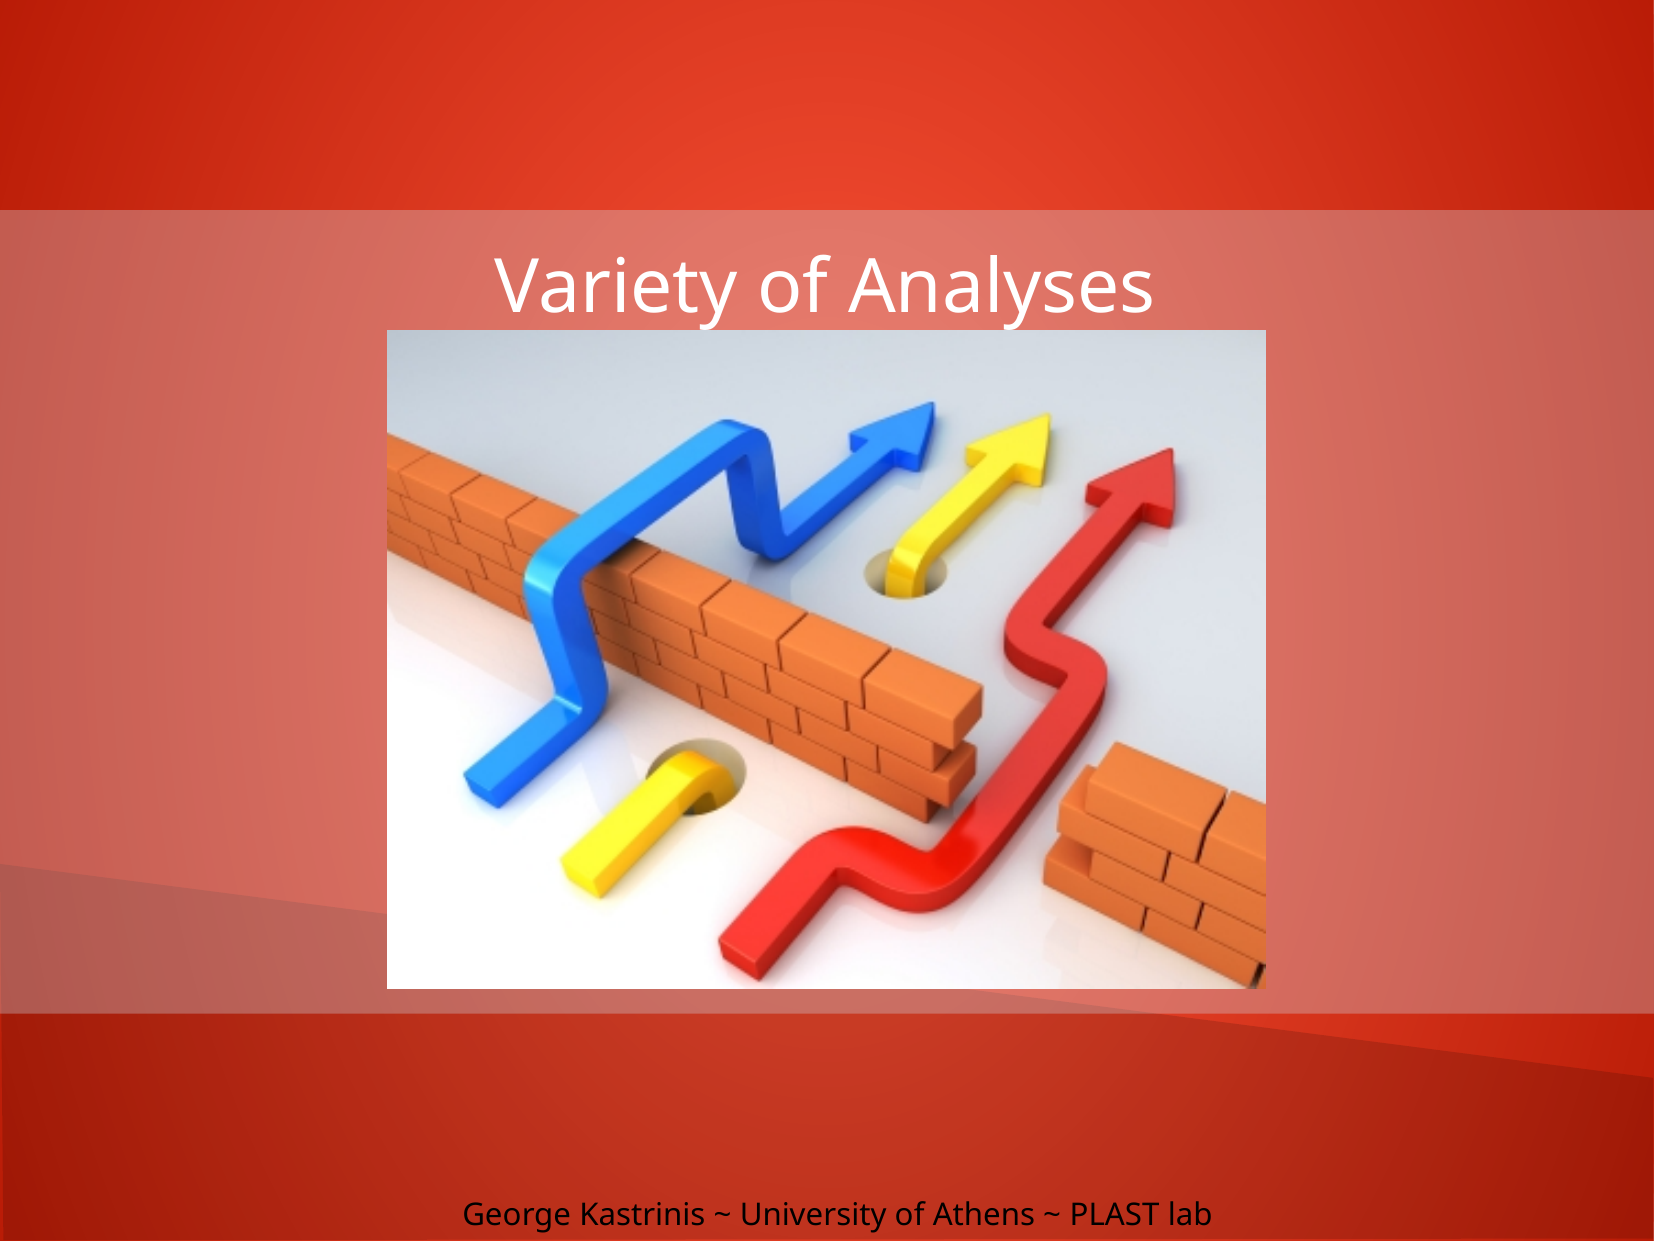

Variety of Analyses
George Kastrinis ~ University of Athens ~ PLAST lab